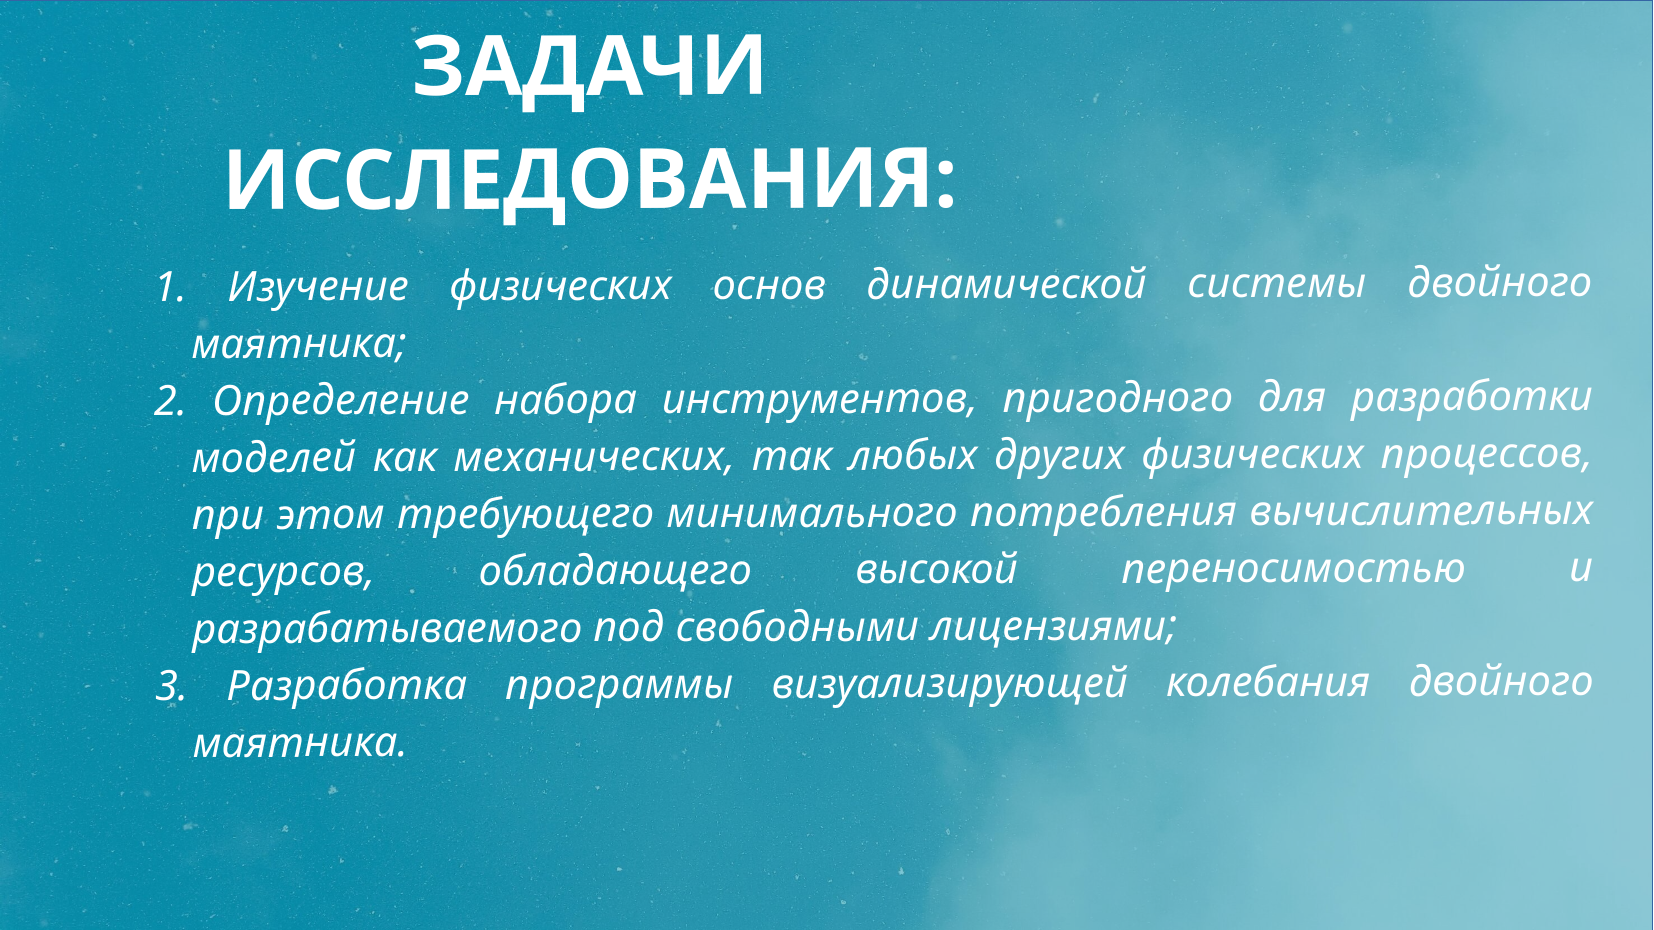

# ЗАДАЧИ ИССЛЕДОВАНИЯ:
1. Изучение физических основ динамической системы двойного маятника;
2. Определение набора инструментов, пригодного для разработки моделей как механических, так любых других физических процессов, при этом требующего минимального потребления вычислительных ресурсов, обладающего высокой переносимостью и разрабатываемого под свободными лицензиями;
3. Разработка программы визуализирующей колебания двойного маятника.